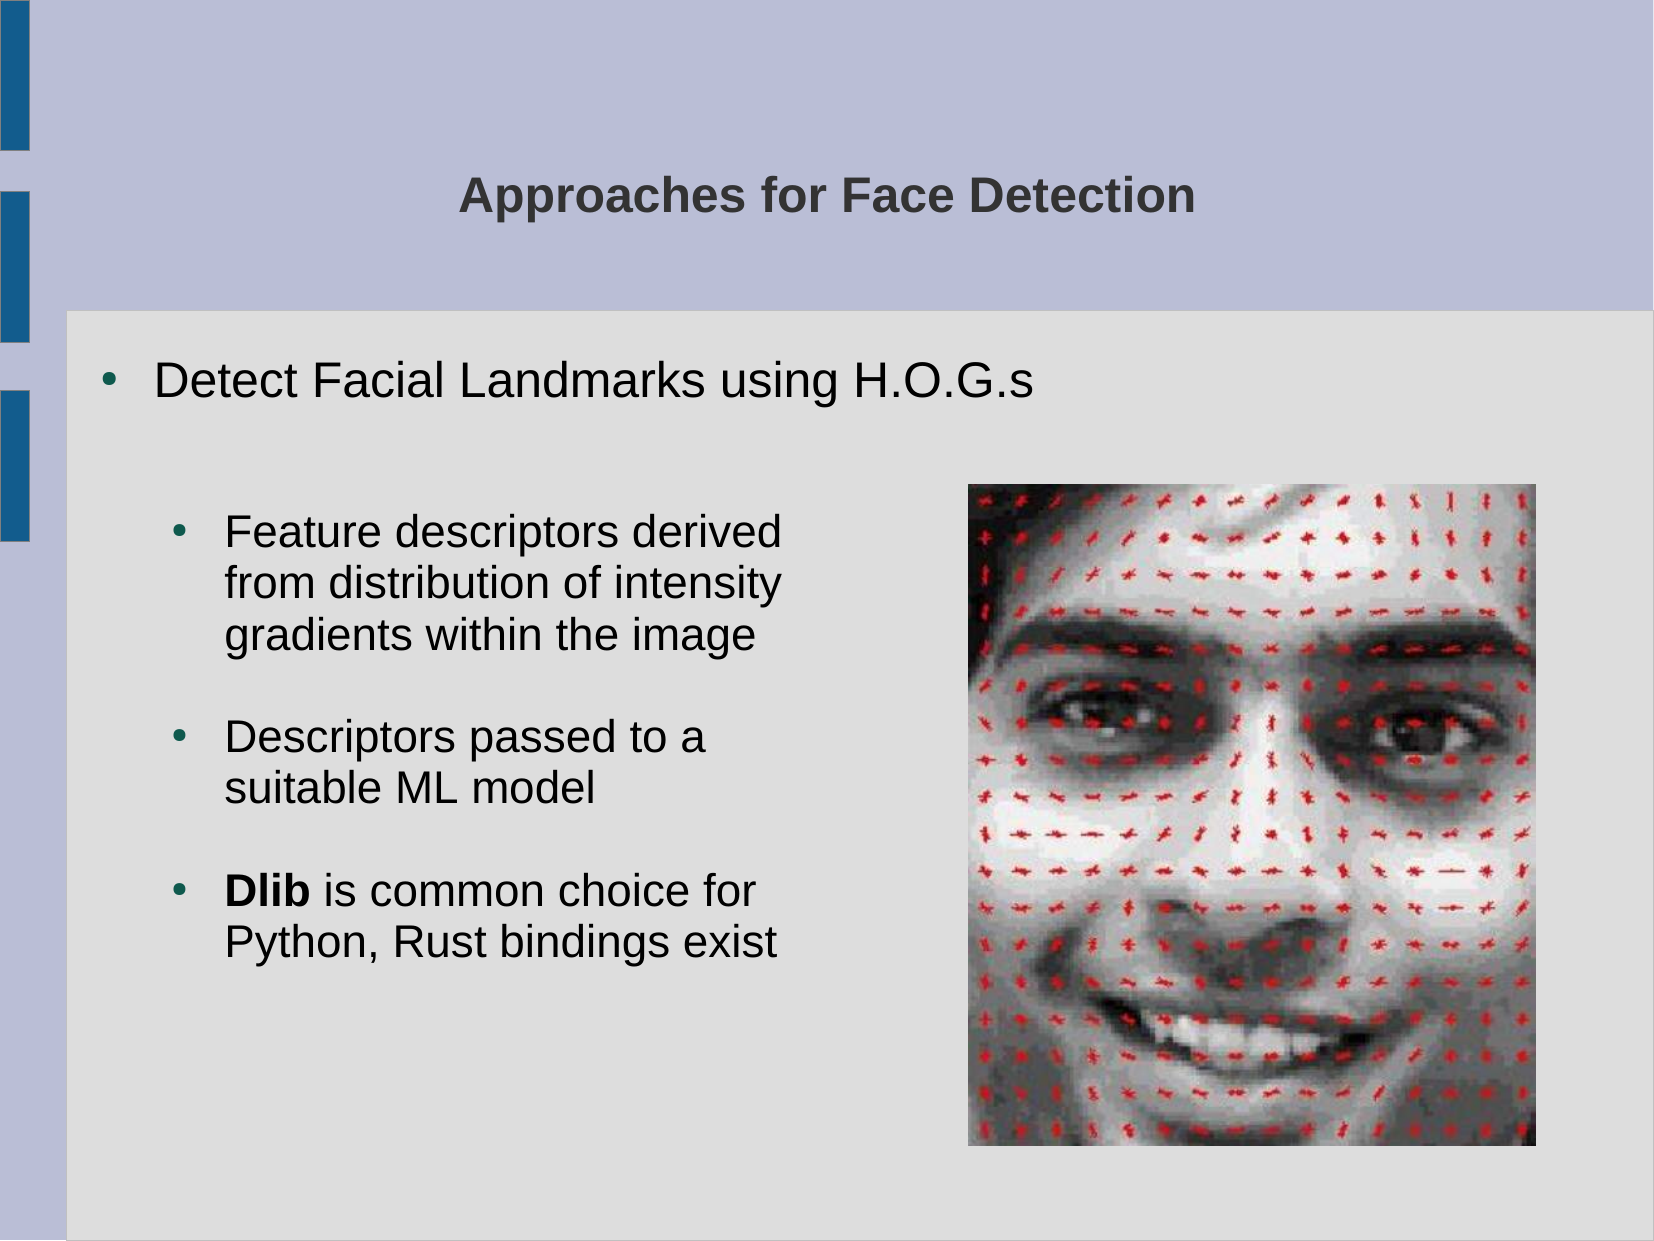

# Approaches for Face Detection
Detect Facial Landmarks using H.O.G.s
Feature descriptors derived from distribution of intensity gradients within the image
Descriptors passed to a suitable ML model
Dlib is common choice for Python, Rust bindings exist